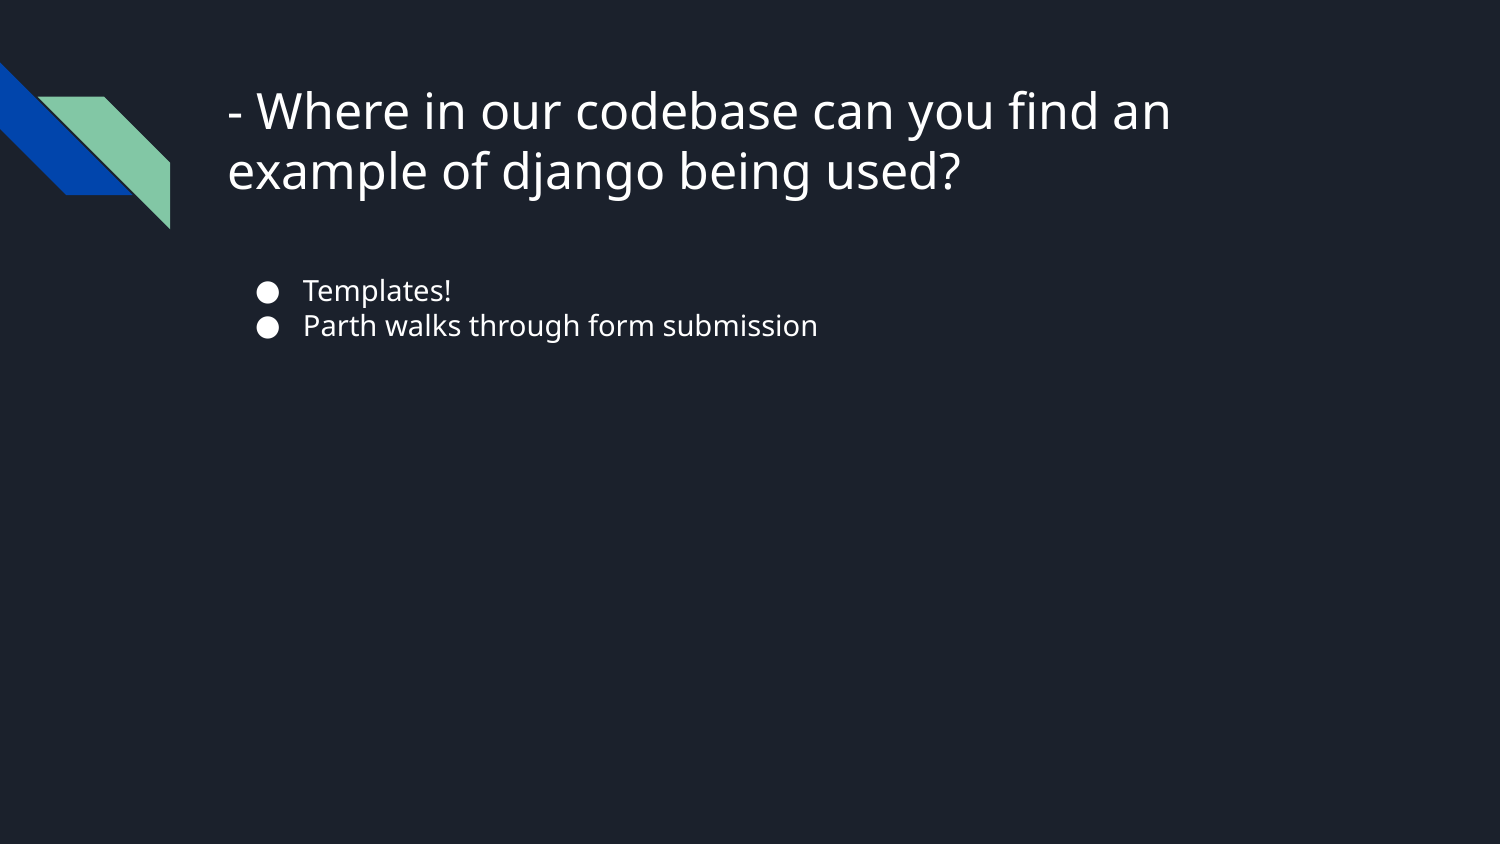

# - Where in our codebase can you find an example of django being used?
Templates!
Parth walks through form submission